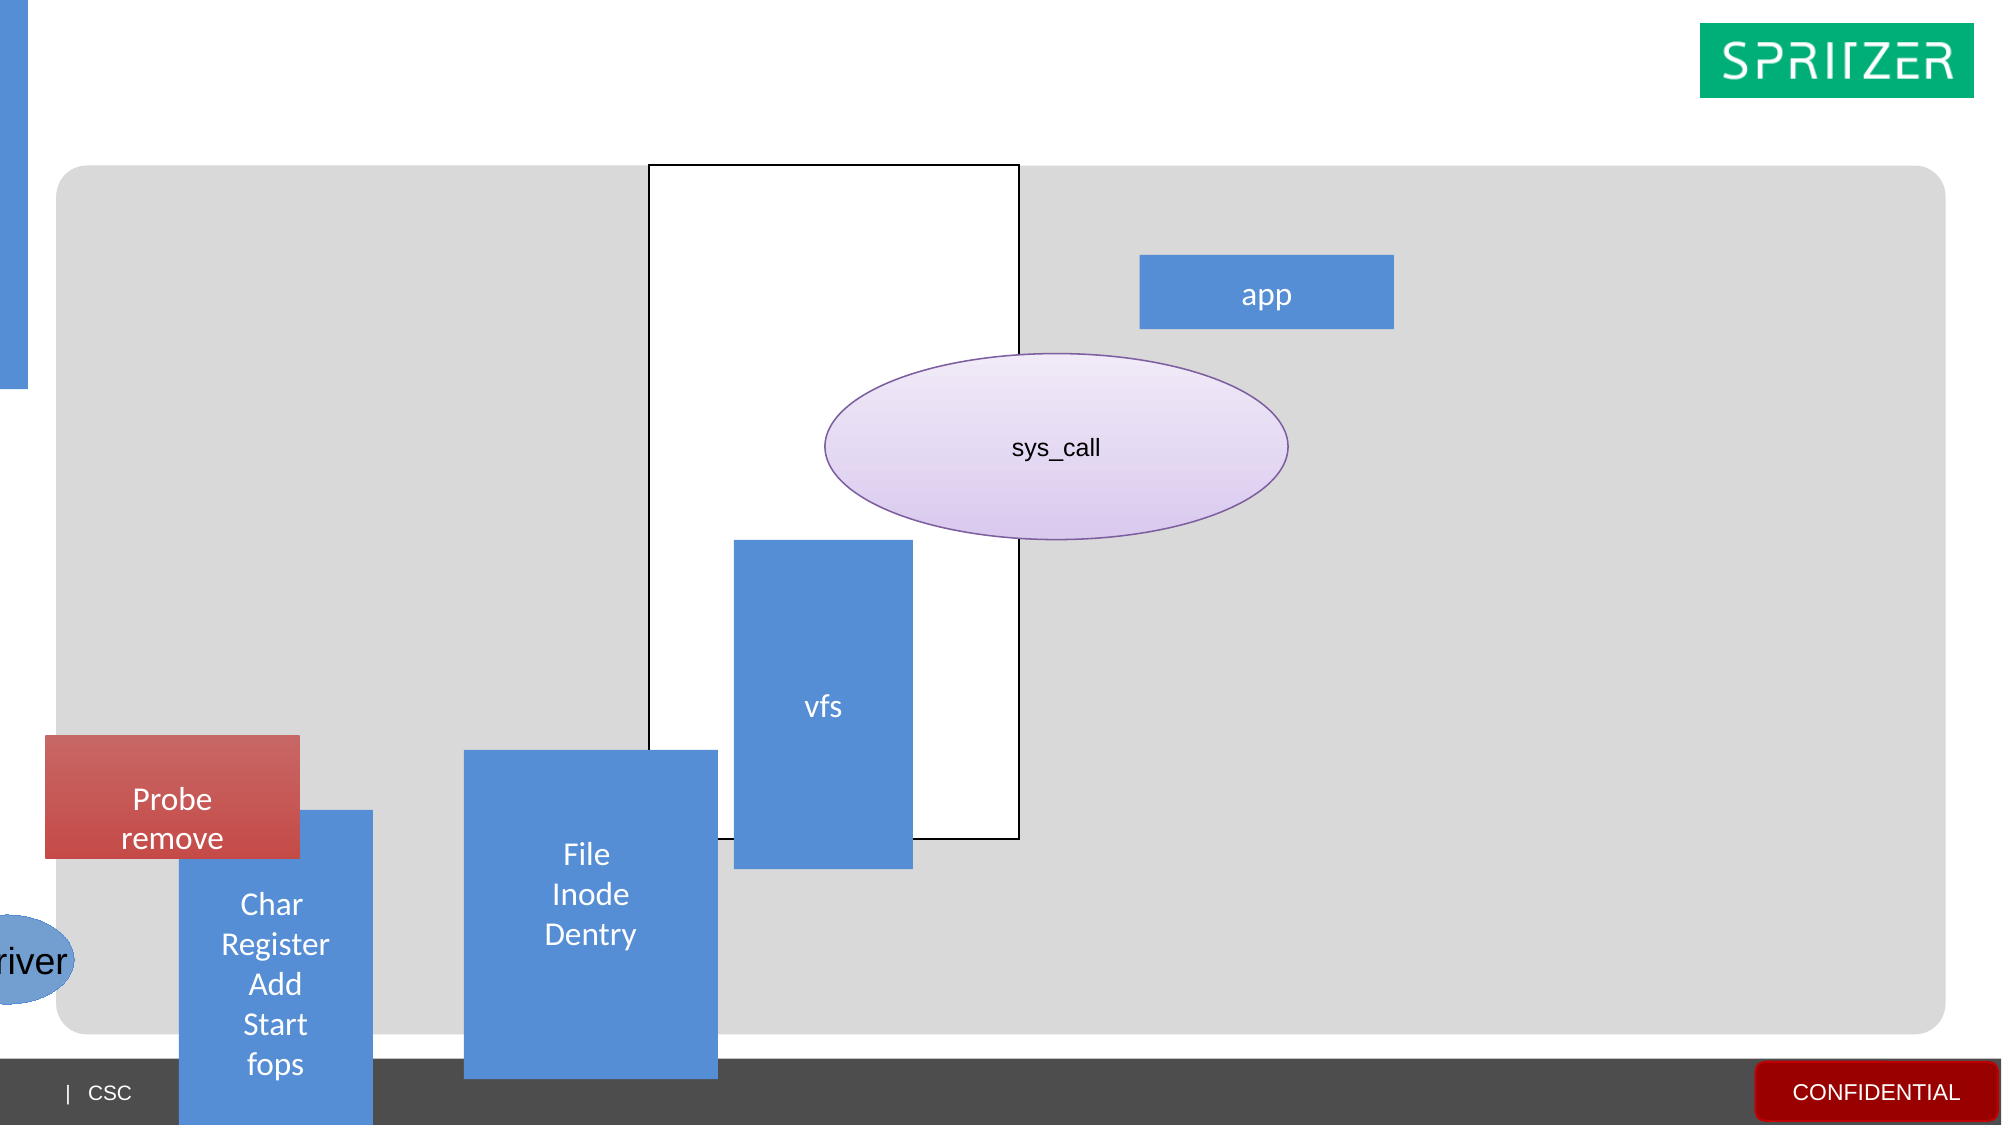

Driver module
app
sys_call
bus
vfs
driver
device
		Probe
remove
File
Inode
Dentry
bus
Char
Register
Add
Start
fops
driver
device